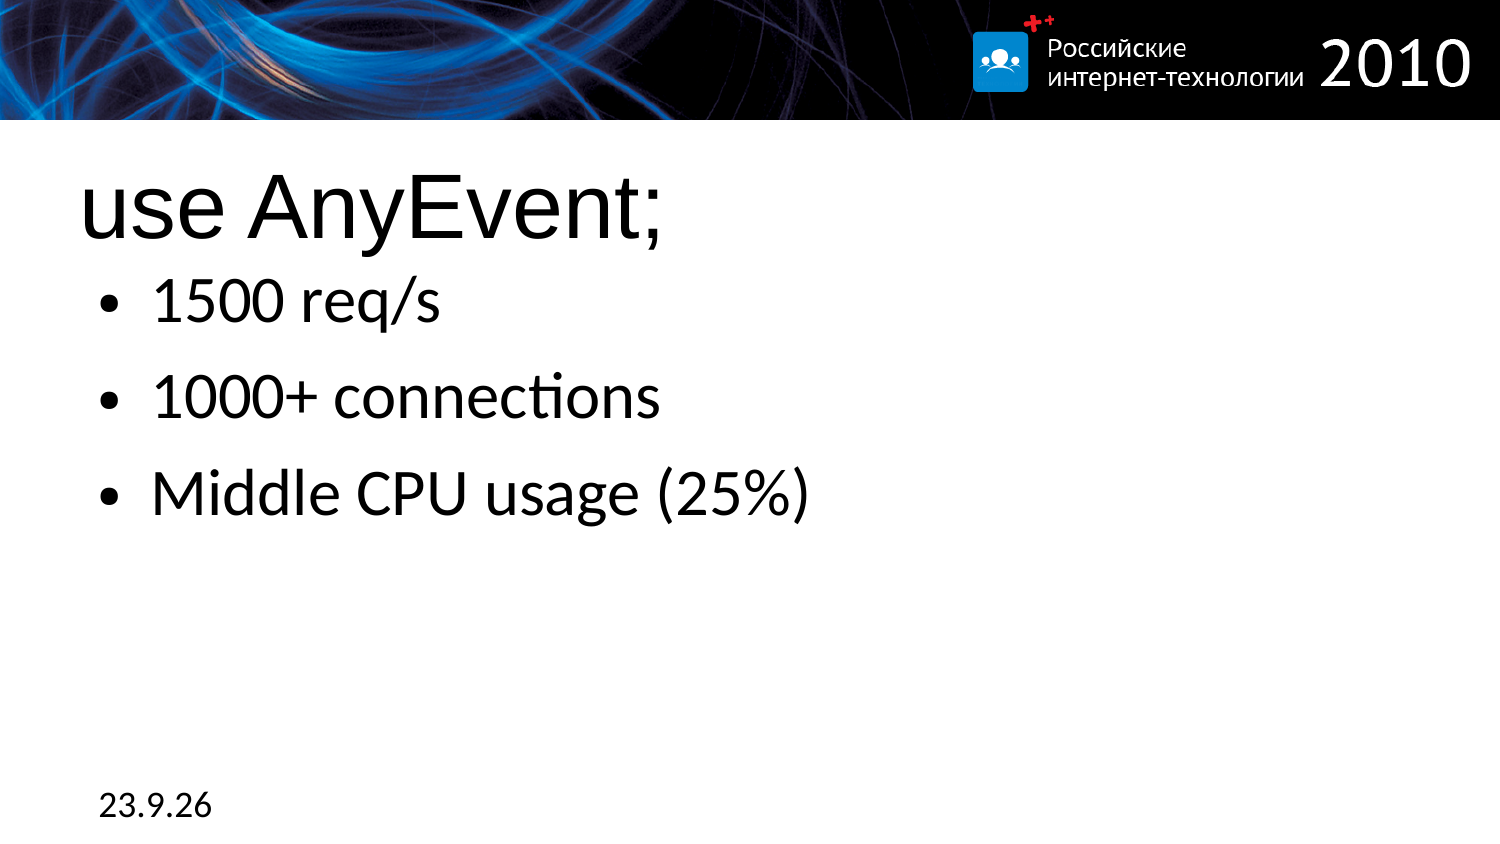

# use AnyEvent;
1500 req/s
1000+ connections
Middle CPU usage (25%)